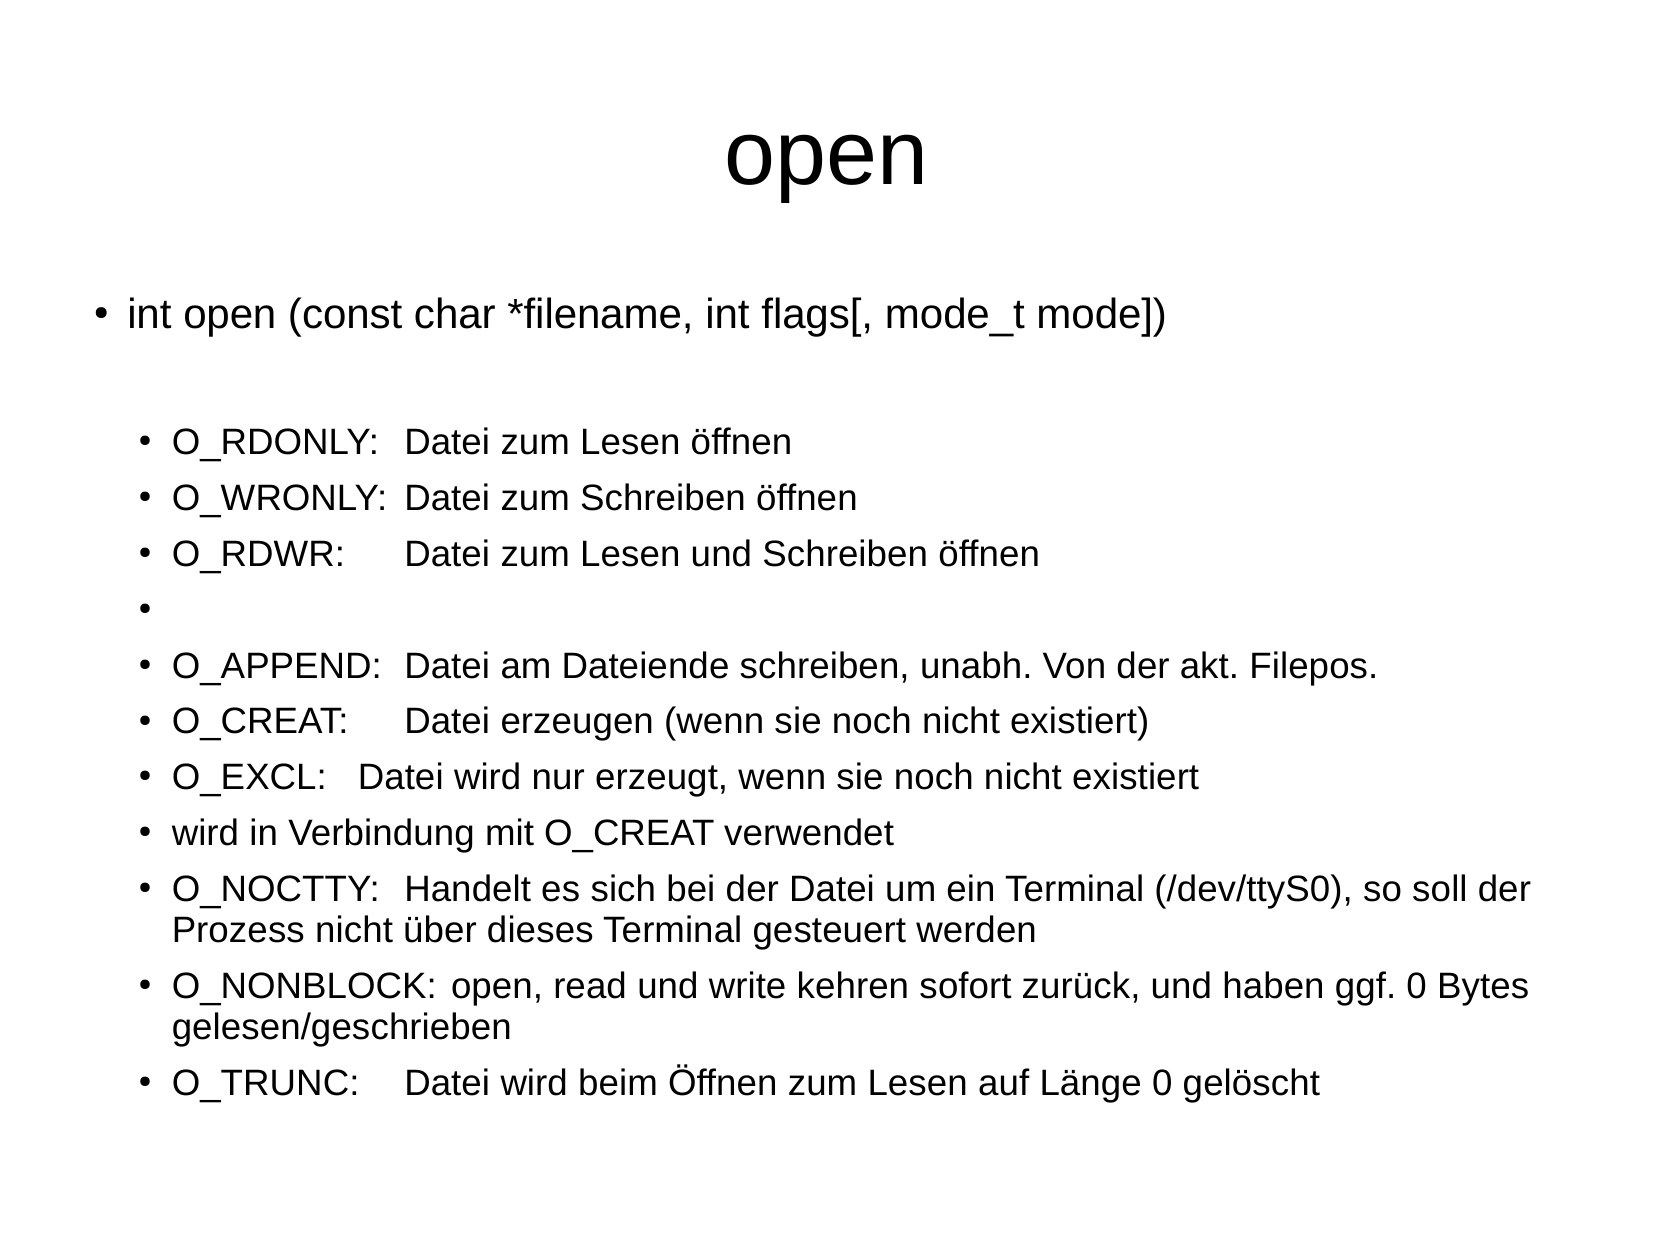

# open
int open (const char *filename, int flags[, mode_t mode])
O_RDONLY:	Datei zum Lesen öffnen
O_WRONLY:	Datei zum Schreiben öffnen
O_RDWR:		Datei zum Lesen und Schreiben öffnen
O_APPEND:	Datei am Dateiende schreiben, unabh. Von der akt. Filepos.
O_CREAT:		Datei erzeugen (wenn sie noch nicht existiert)
O_EXCL:	Datei wird nur erzeugt, wenn sie noch nicht existiert
wird in Verbindung mit O_CREAT verwendet
O_NOCTTY:	Handelt es sich bei der Datei um ein Terminal (/dev/ttyS0), so soll der Prozess nicht über dieses Terminal gesteuert werden
O_NONBLOCK:	open, read und write kehren sofort zurück, und haben ggf. 0 Bytes gelesen/geschrieben
O_TRUNC:		Datei wird beim Öffnen zum Lesen auf Länge 0 gelöscht